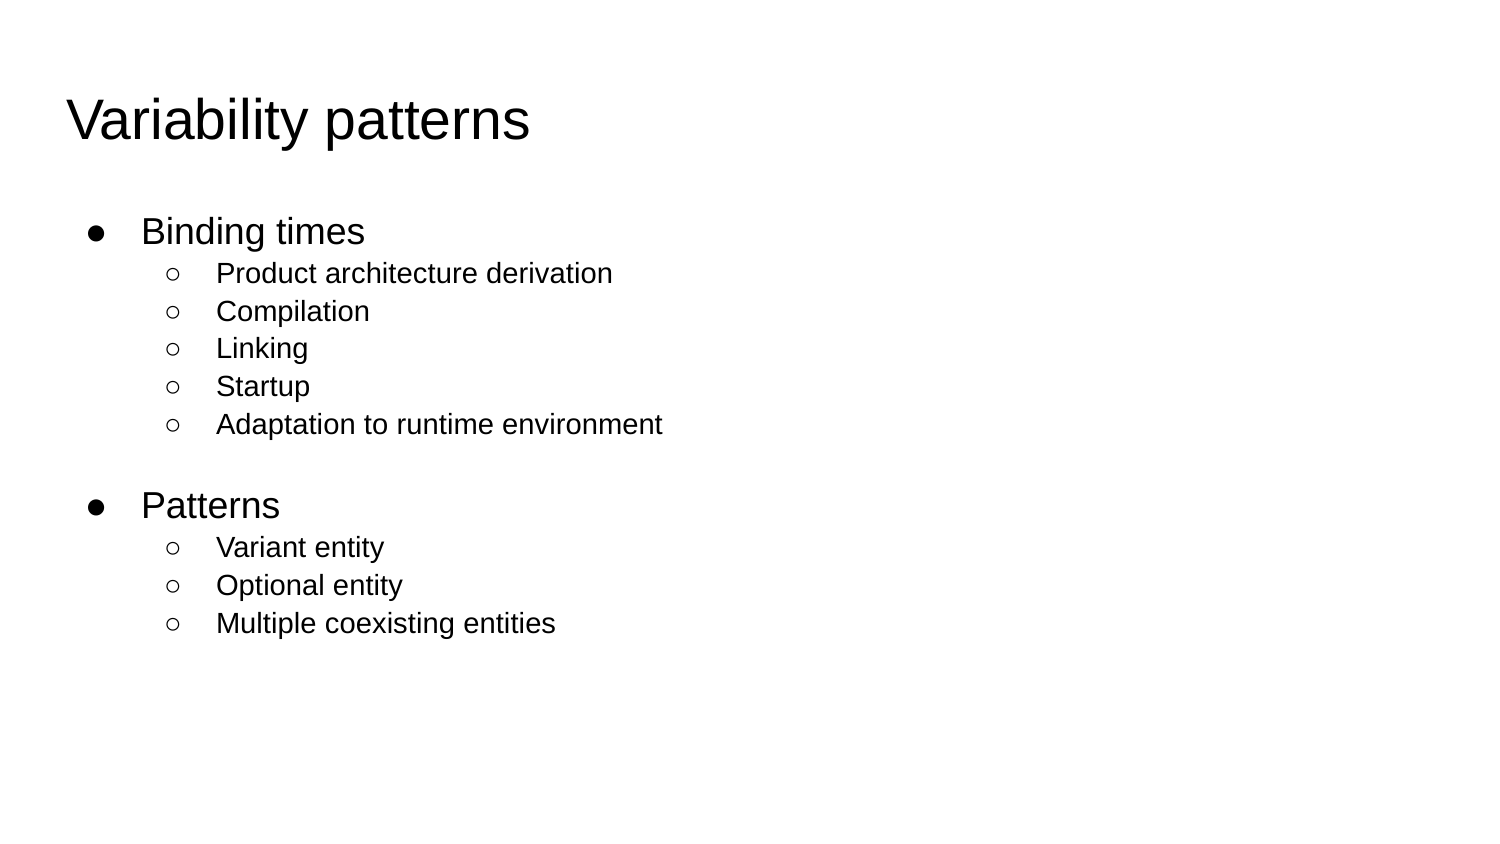

# Variability patterns
Binding times
Product architecture derivation
Compilation
Linking
Startup
Adaptation to runtime environment
Patterns
Variant entity
Optional entity
Multiple coexisting entities